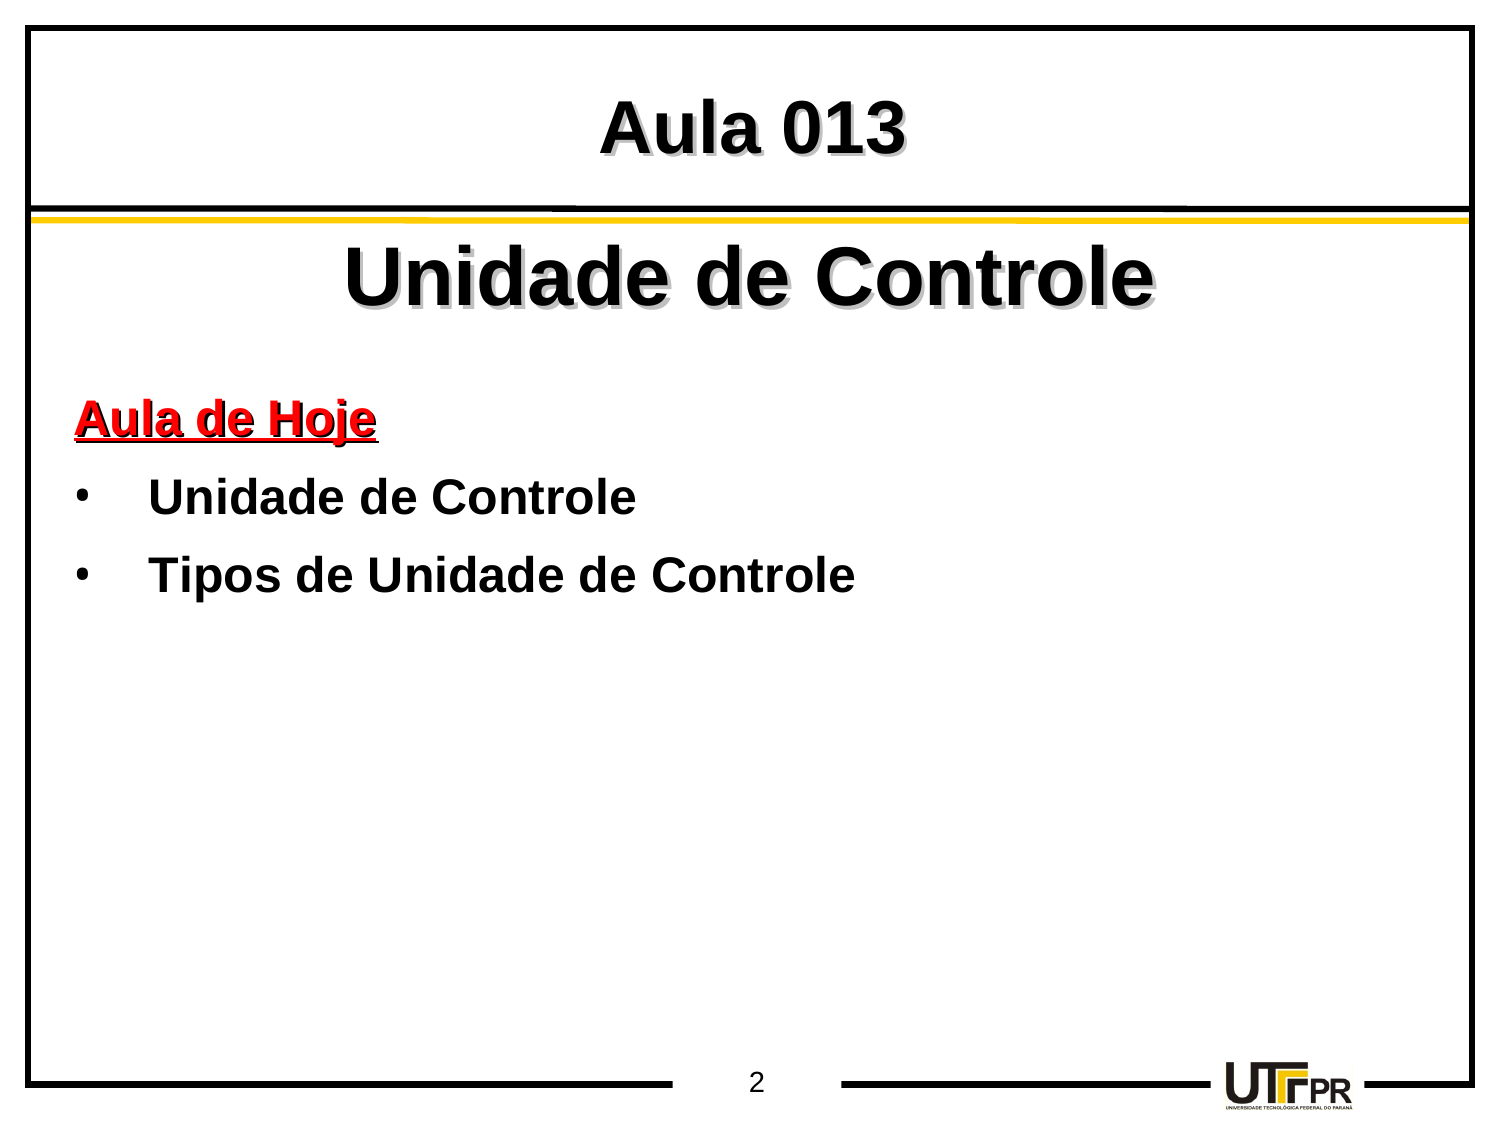

Aula 013
# Unidade de Controle
Aula de Hoje
Unidade de Controle
Tipos de Unidade de Controle